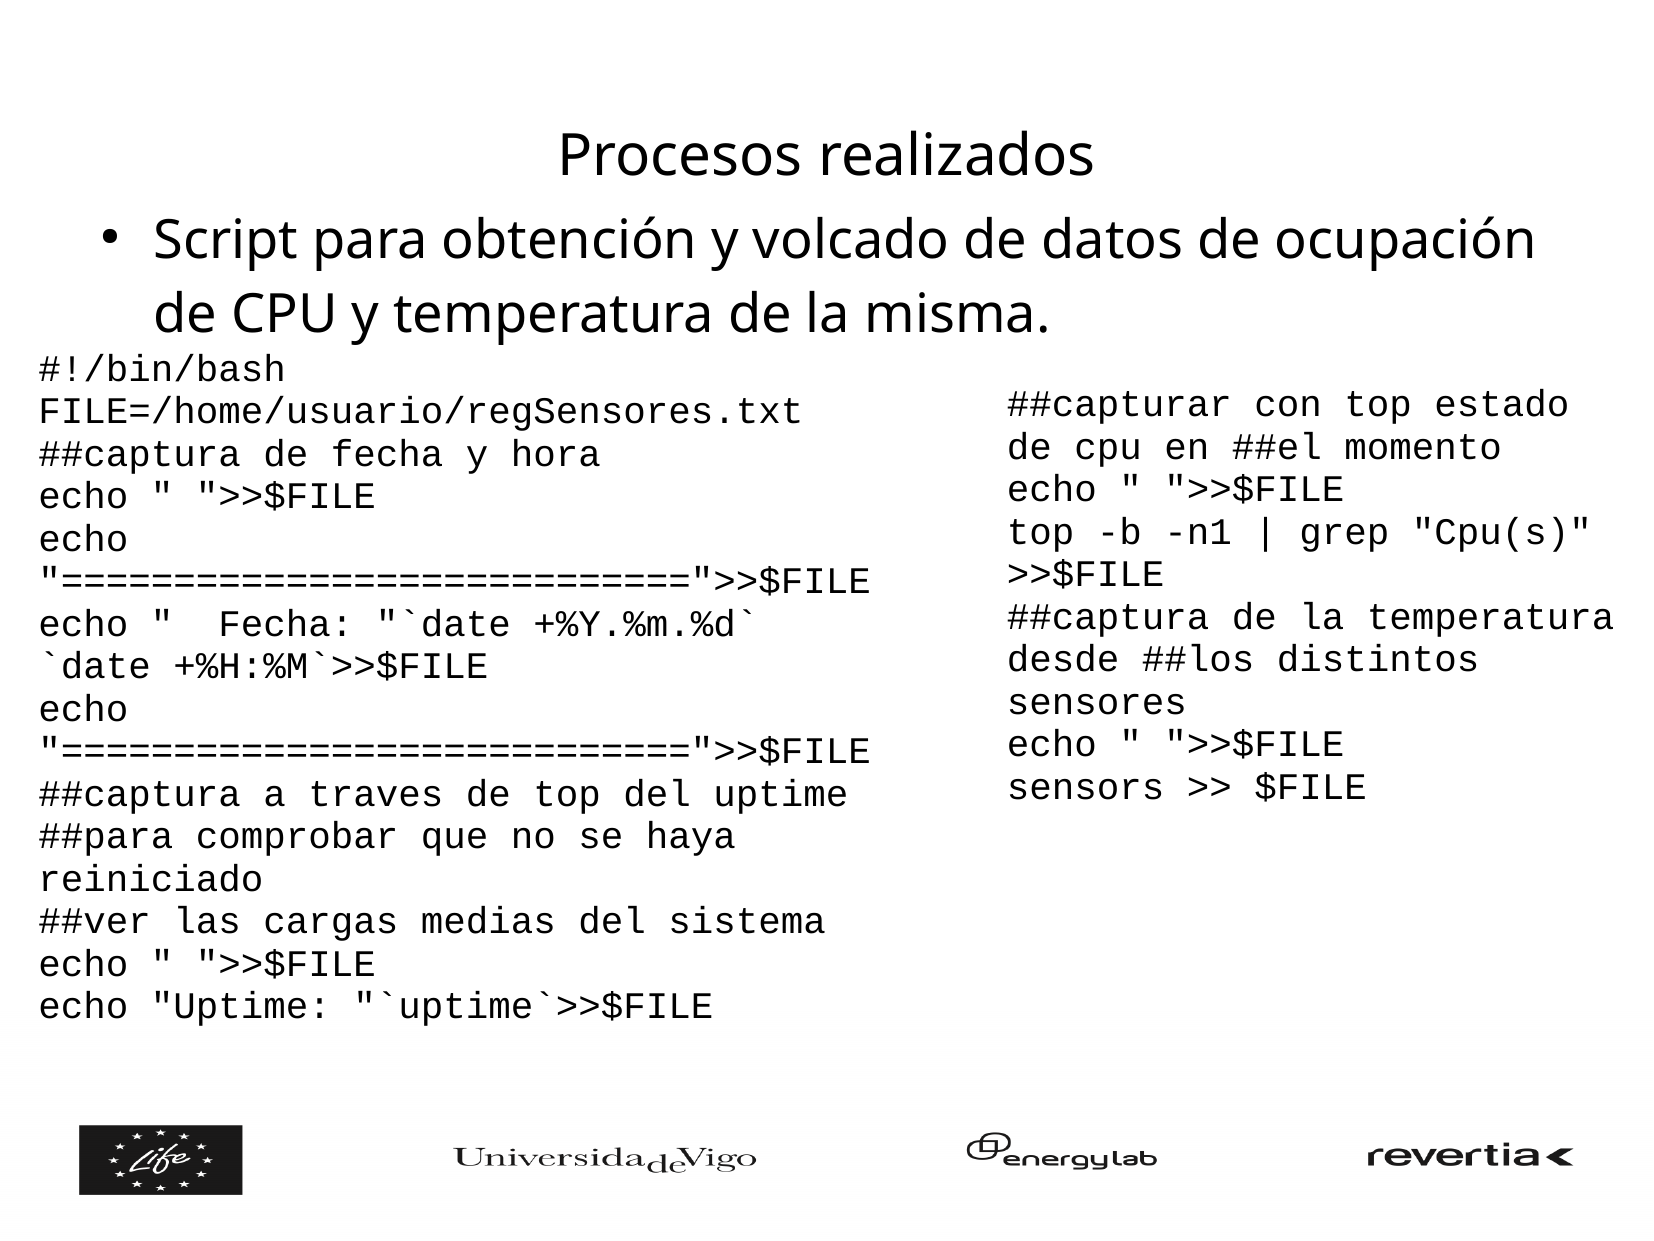

# Procesos realizados
Script para obtención y volcado de datos de ocupación de CPU y temperatura de la misma.
#!/bin/bash
FILE=/home/usuario/regSensores.txt
##captura de fecha y hora
echo " ">>$FILE
echo "============================">>$FILE
echo " Fecha: "`date +%Y.%m.%d` `date +%H:%M`>>$FILE
echo "============================">>$FILE
##captura a traves de top del uptime
##para comprobar que no se haya reiniciado
##ver las cargas medias del sistema
echo " ">>$FILE
echo "Uptime: "`uptime`>>$FILE
##capturar con top estado de cpu en ##el momento
echo " ">>$FILE
top -b -n1 | grep "Cpu(s)" >>$FILE
##captura de la temperatura desde ##los distintos sensores
echo " ">>$FILE
sensors >> $FILE